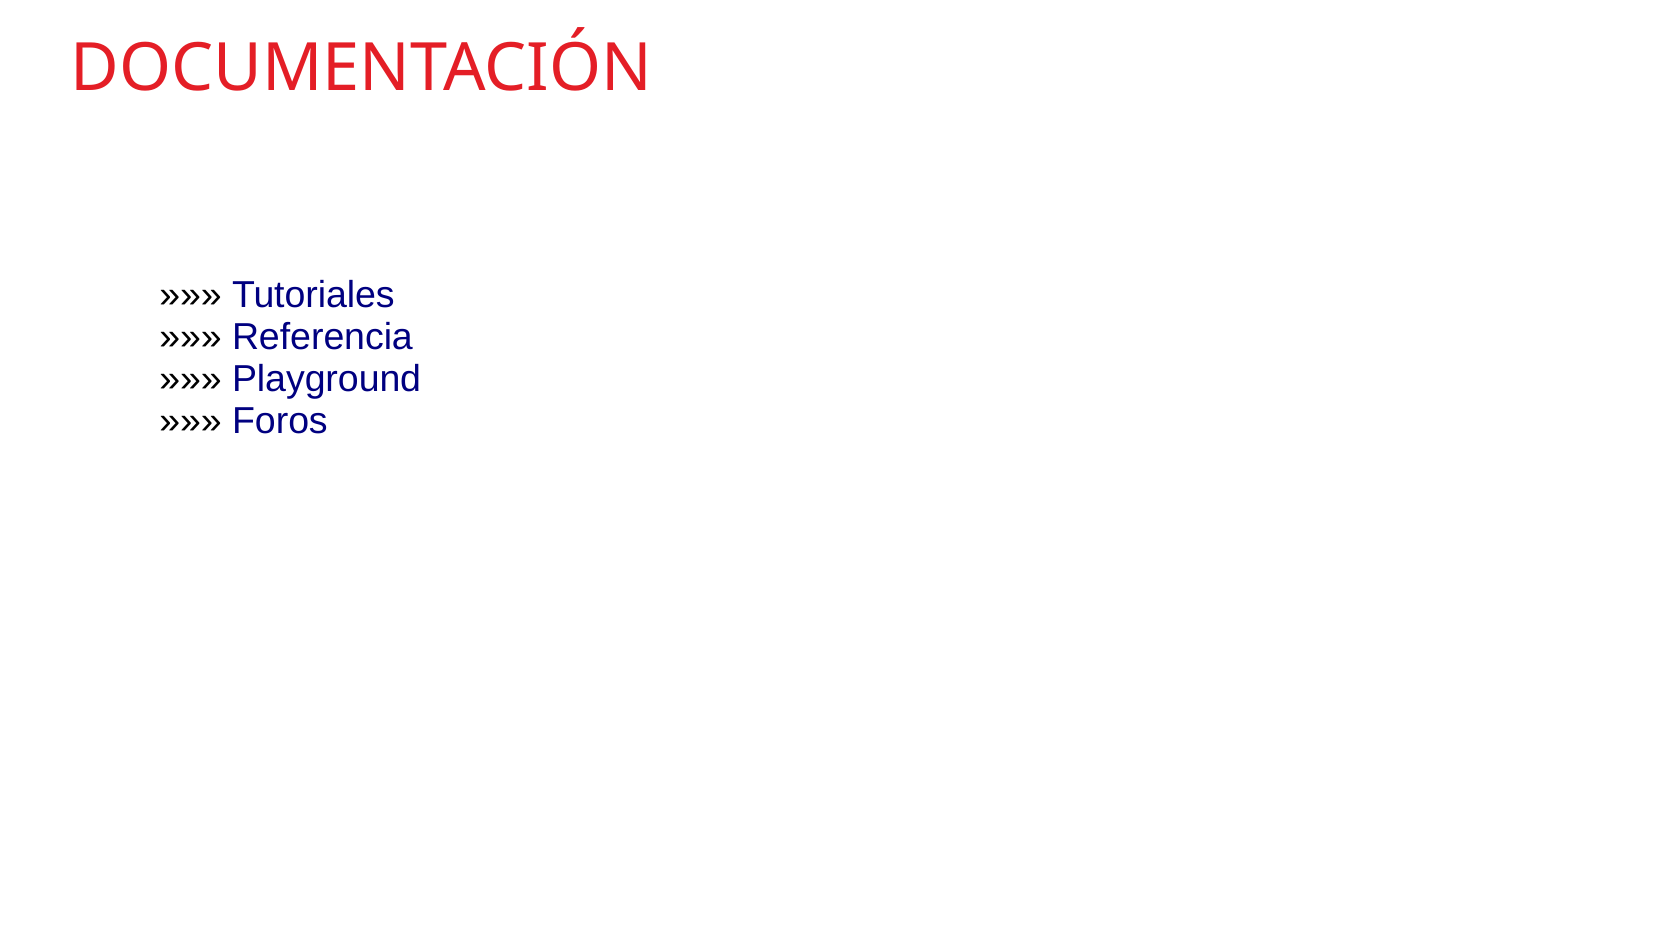

# DOCUMENTACIÓN
»»» Tutoriales
»»» Referencia
»»» Playground
»»» Foros